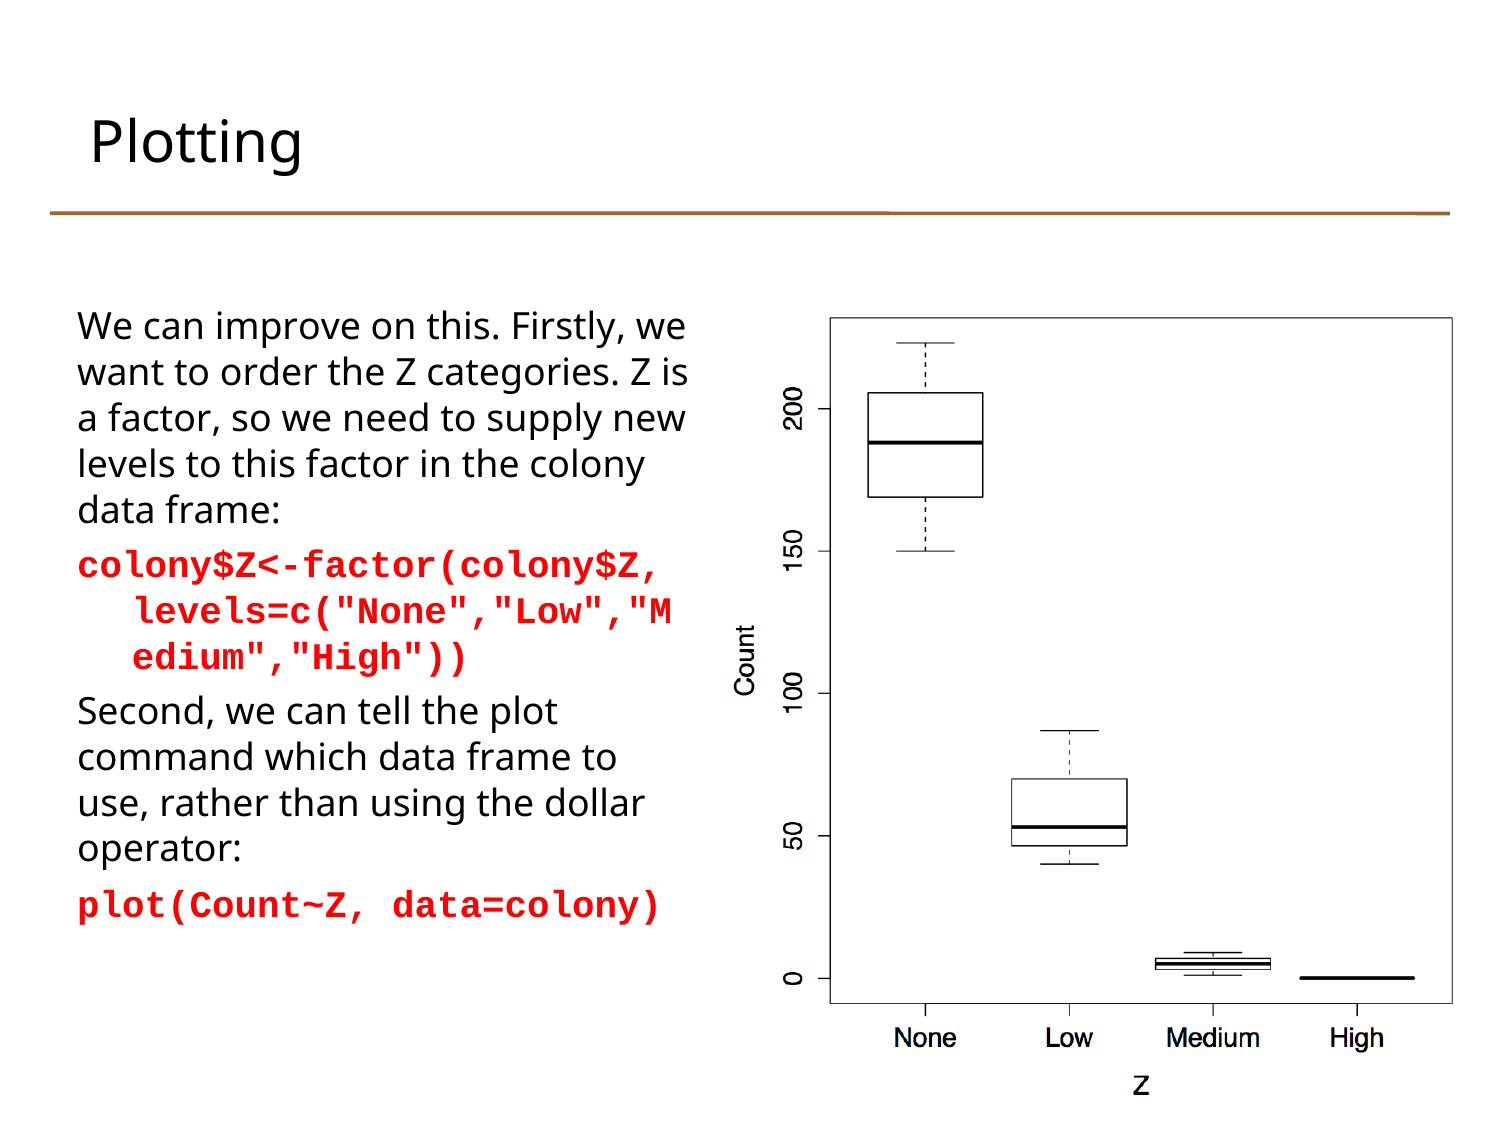

Plotting
We can improve on this. Firstly, we want to order the Z categories. Z is a factor, so we need to supply new levels to this factor in the colony data frame:
colony$Z<-factor(colony$Z, levels=c("None","Low","Medium","High"))
Second, we can tell the plot command which data frame to use, rather than using the dollar operator:
plot(Count~Z, data=colony)